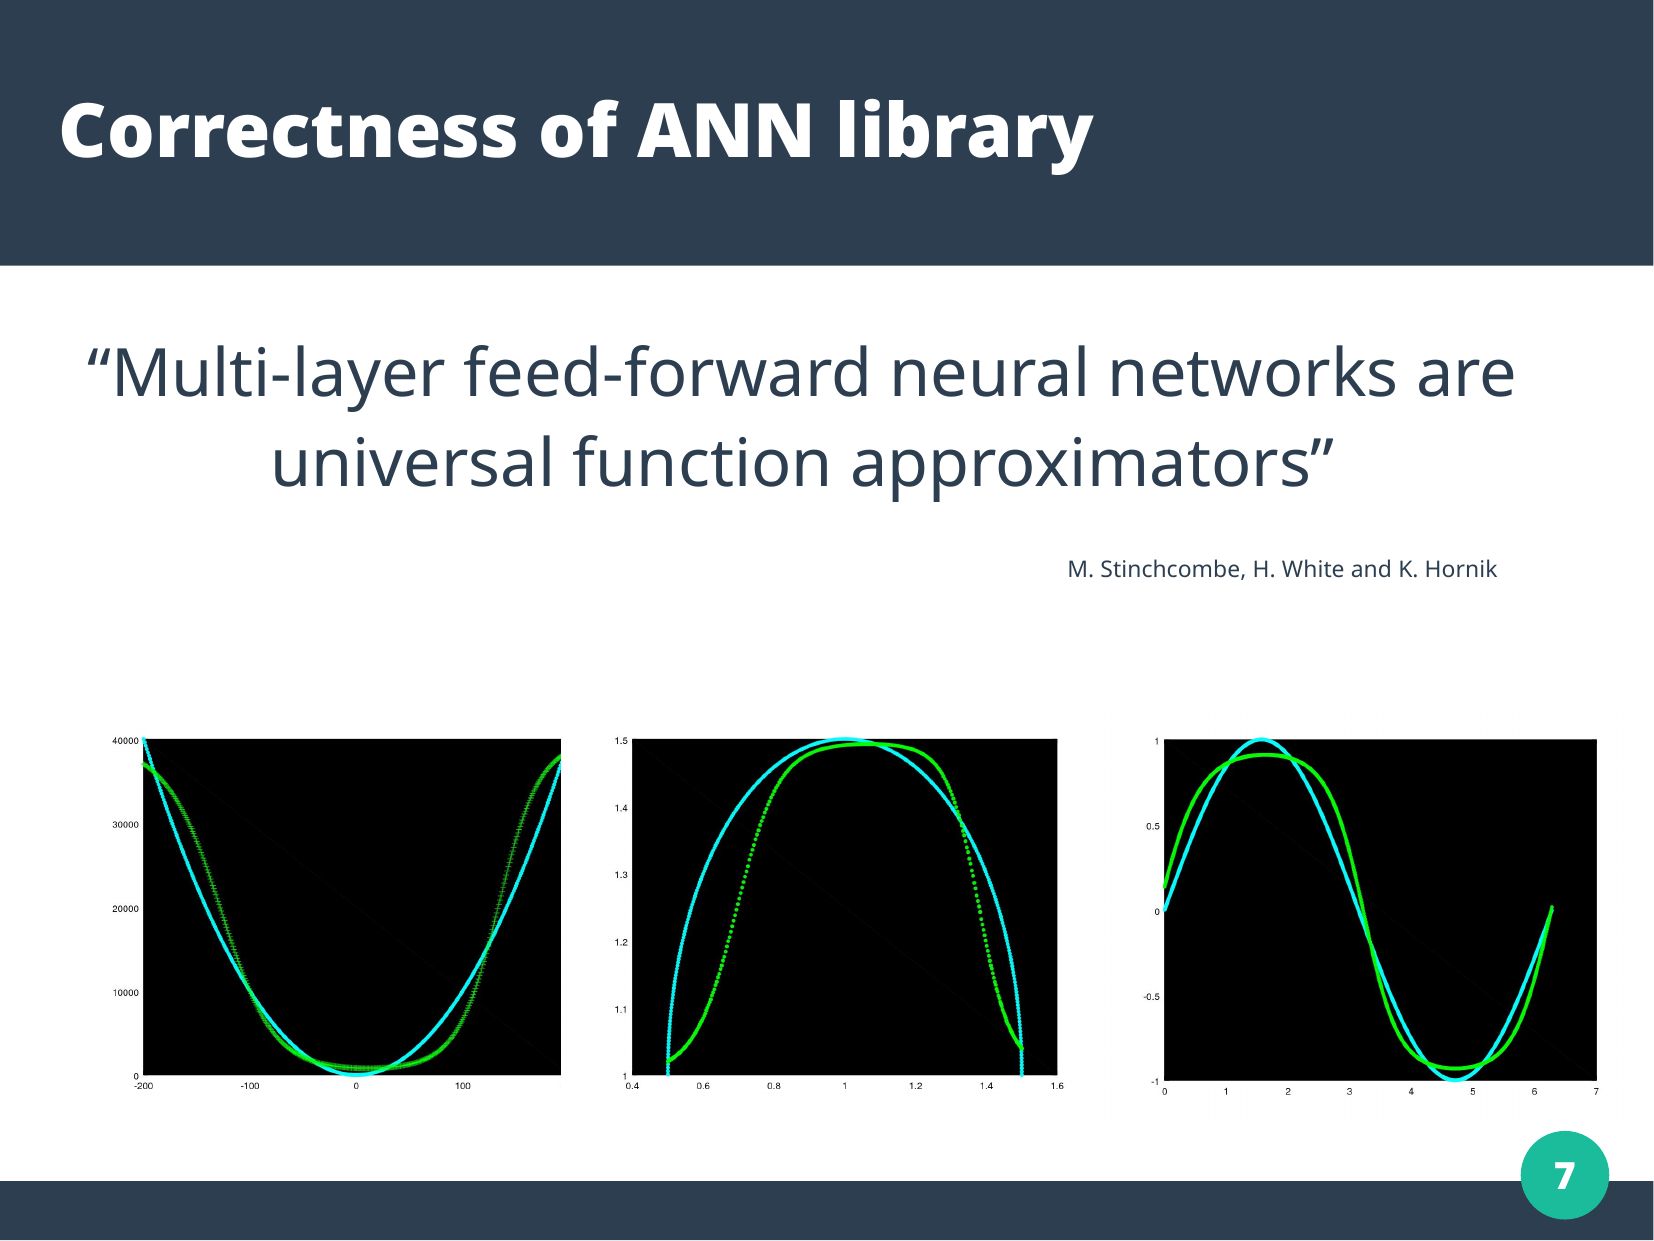

# Correctness of ANN library
“Multi-layer feed-forward neural networks are universal function approximators”
													M. Stinchcombe, H. White and K. Hornik
7